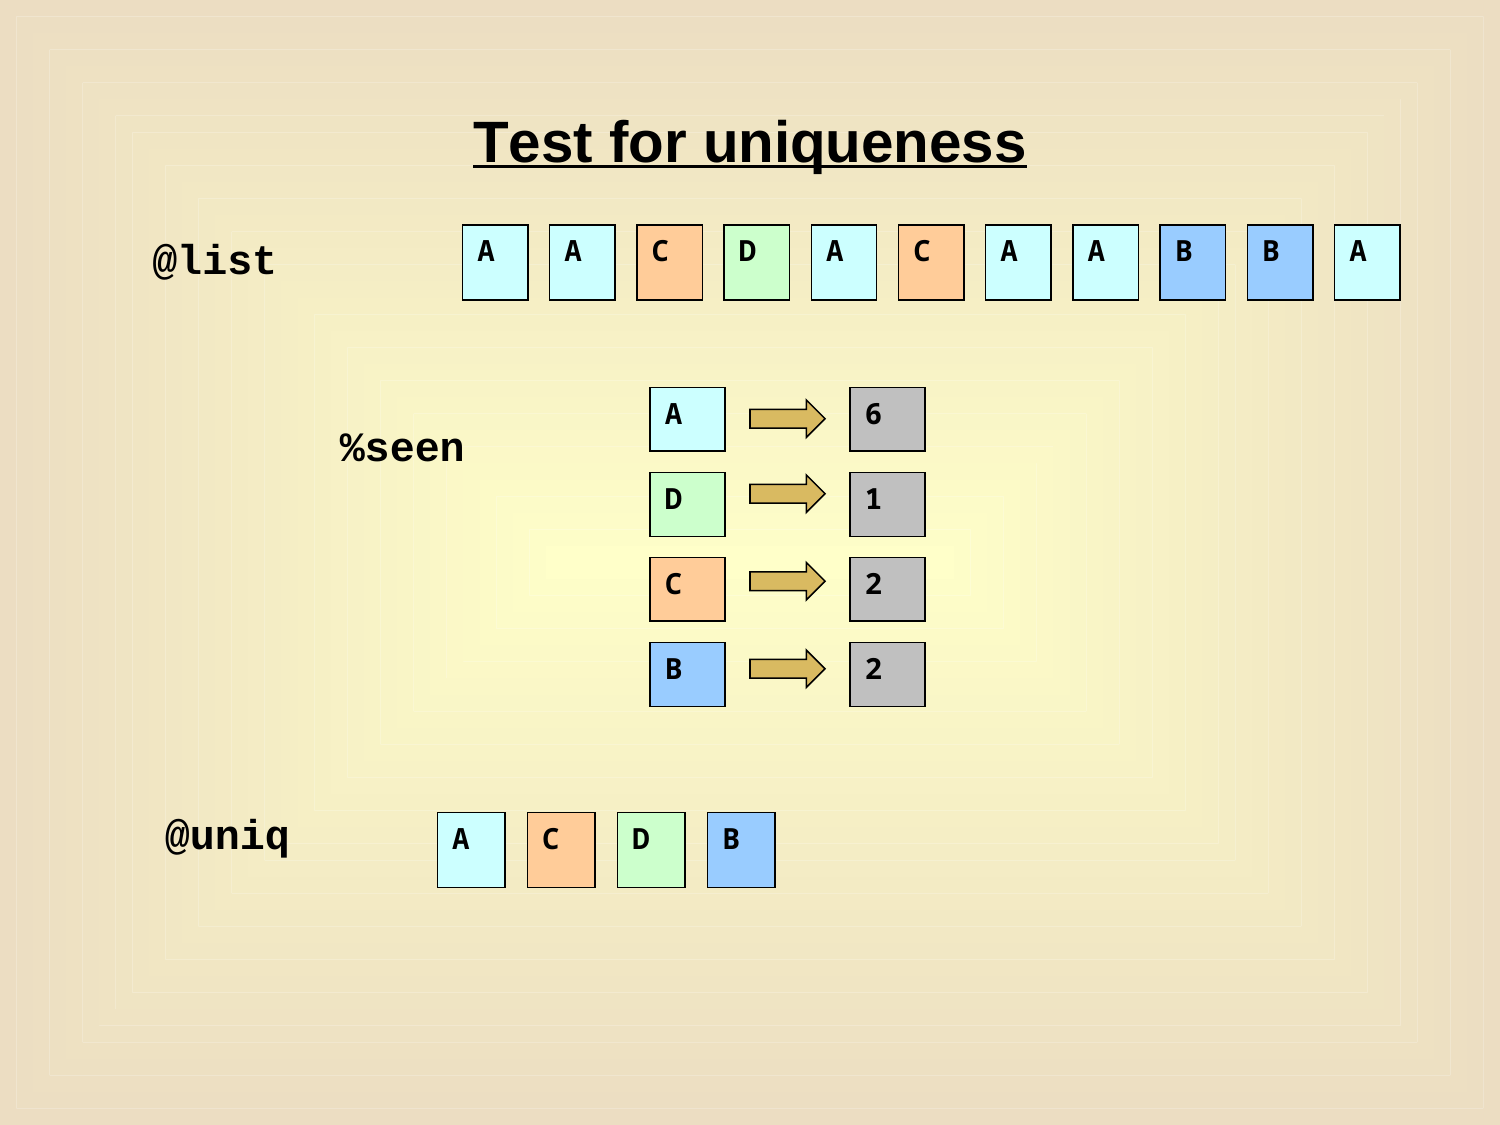

# Test for uniqueness
@list
A
A
C
D
A
C
A
A
B
B
A
A
D
C
B
6
%seen
1
2
2
@uniq
A
C
D
B